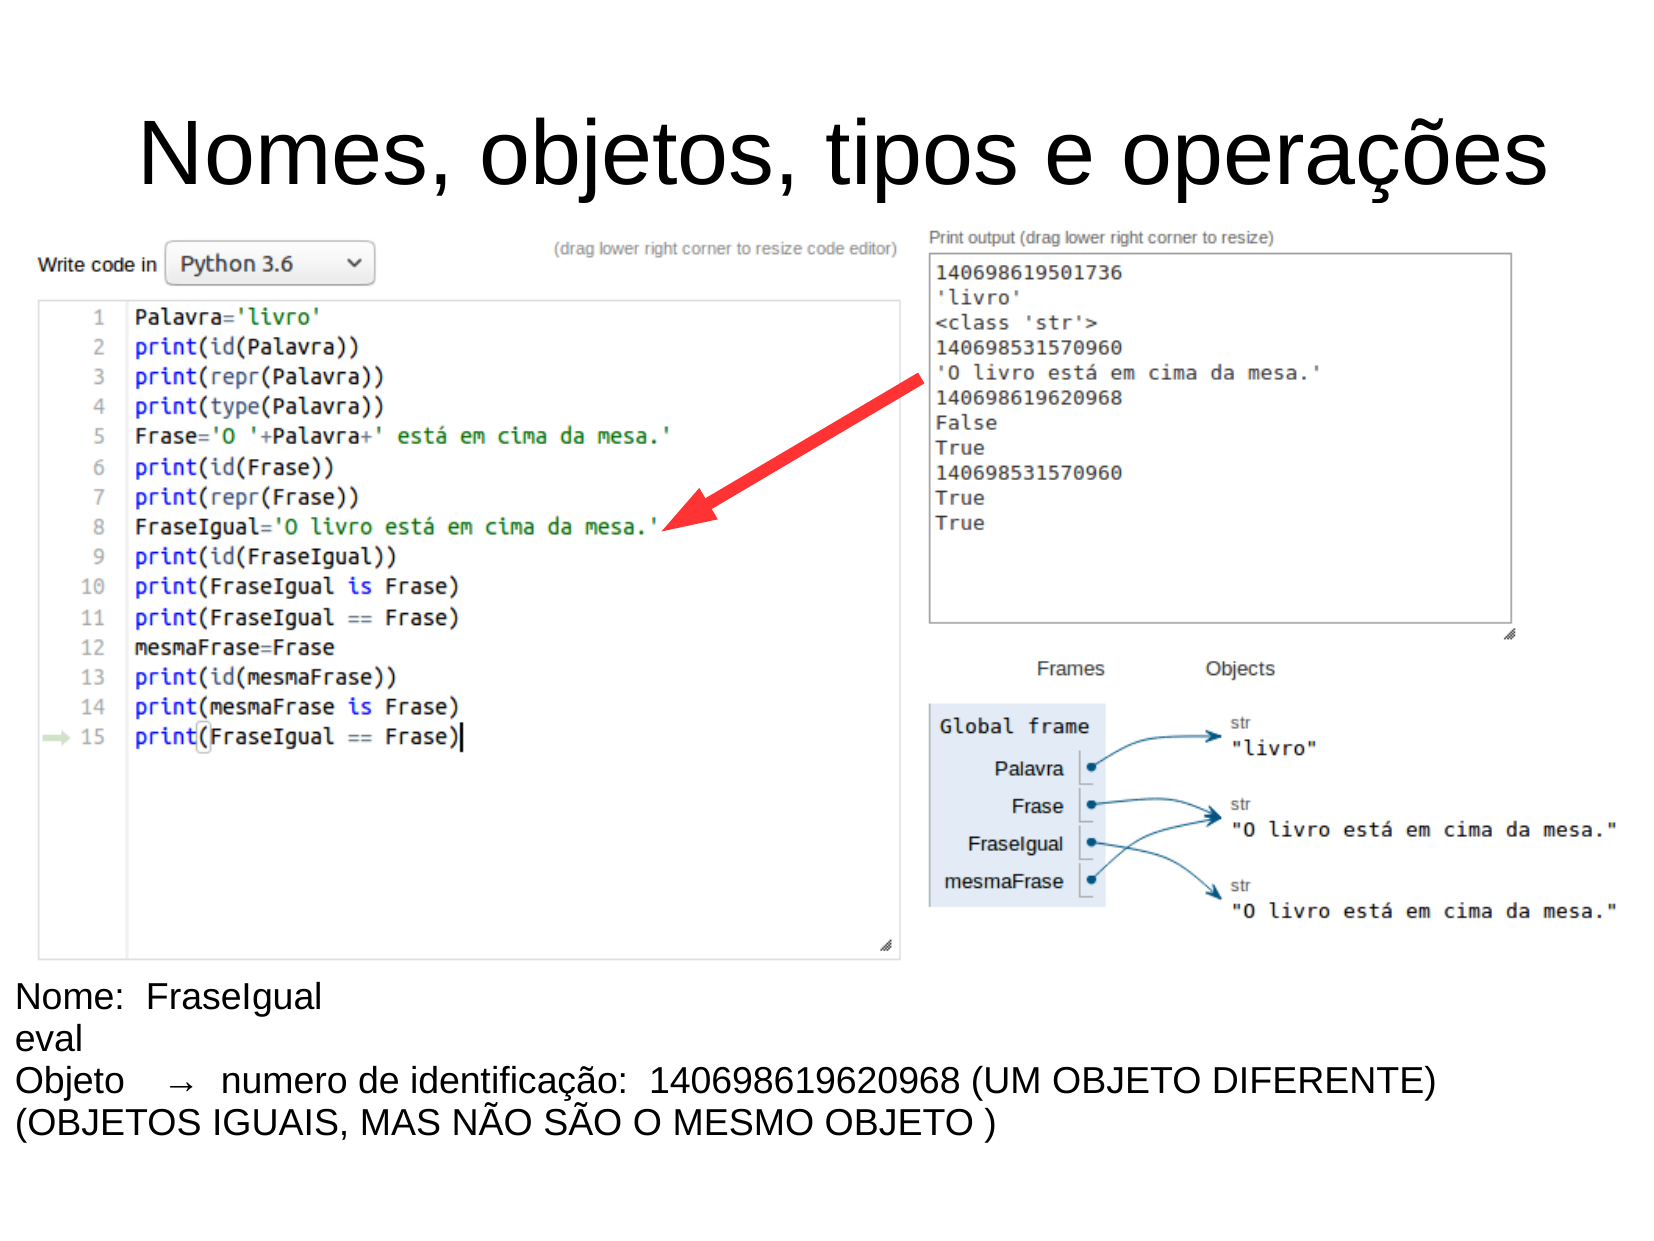

# Nomes, objetos, tipos e operações
Nome: FraseIgual
eval
Objeto 	→ numero de identificação: 140698619620968 (UM OBJETO DIFERENTE)
(OBJETOS IGUAIS, MAS NÃO SÃO O MESMO OBJETO )